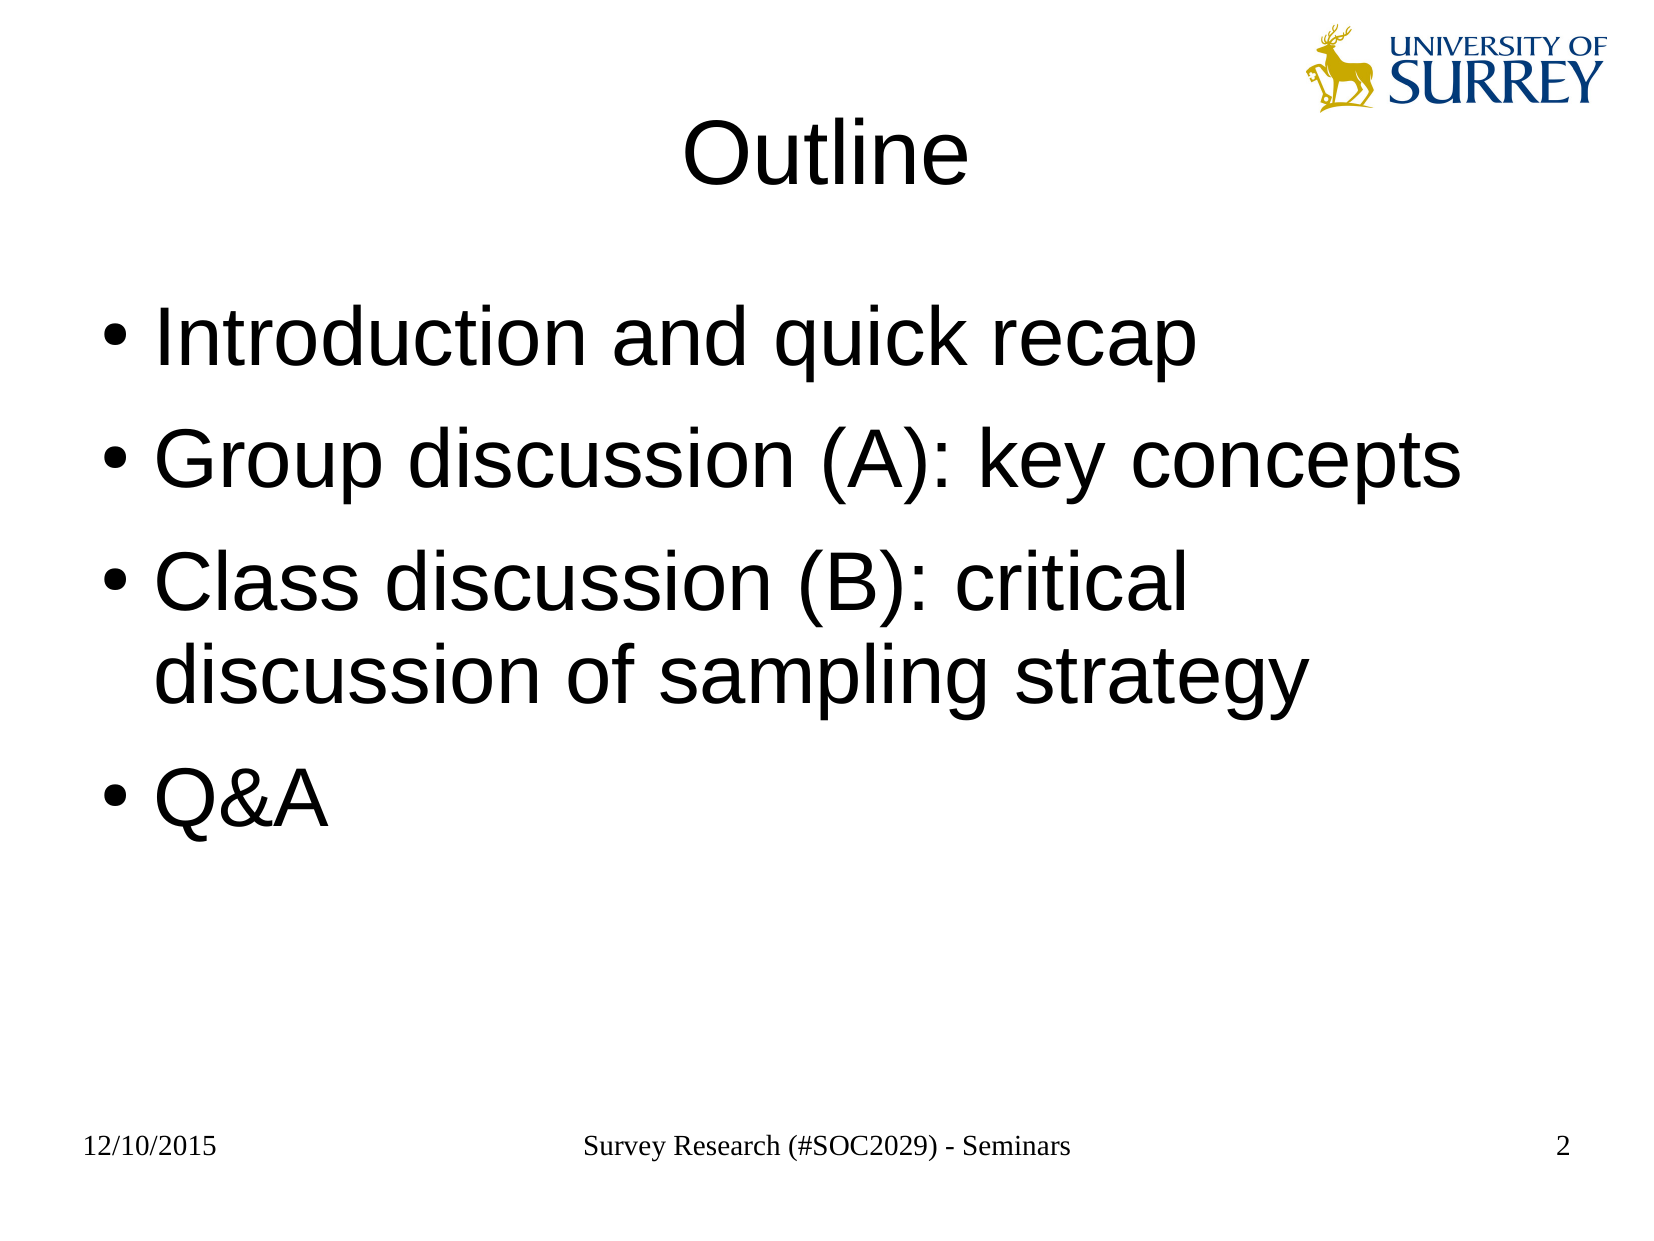

# Outline
Introduction and quick recap
Group discussion (A): key concepts
Class discussion (B): critical discussion of sampling strategy
Q&A
05/10/2015
2